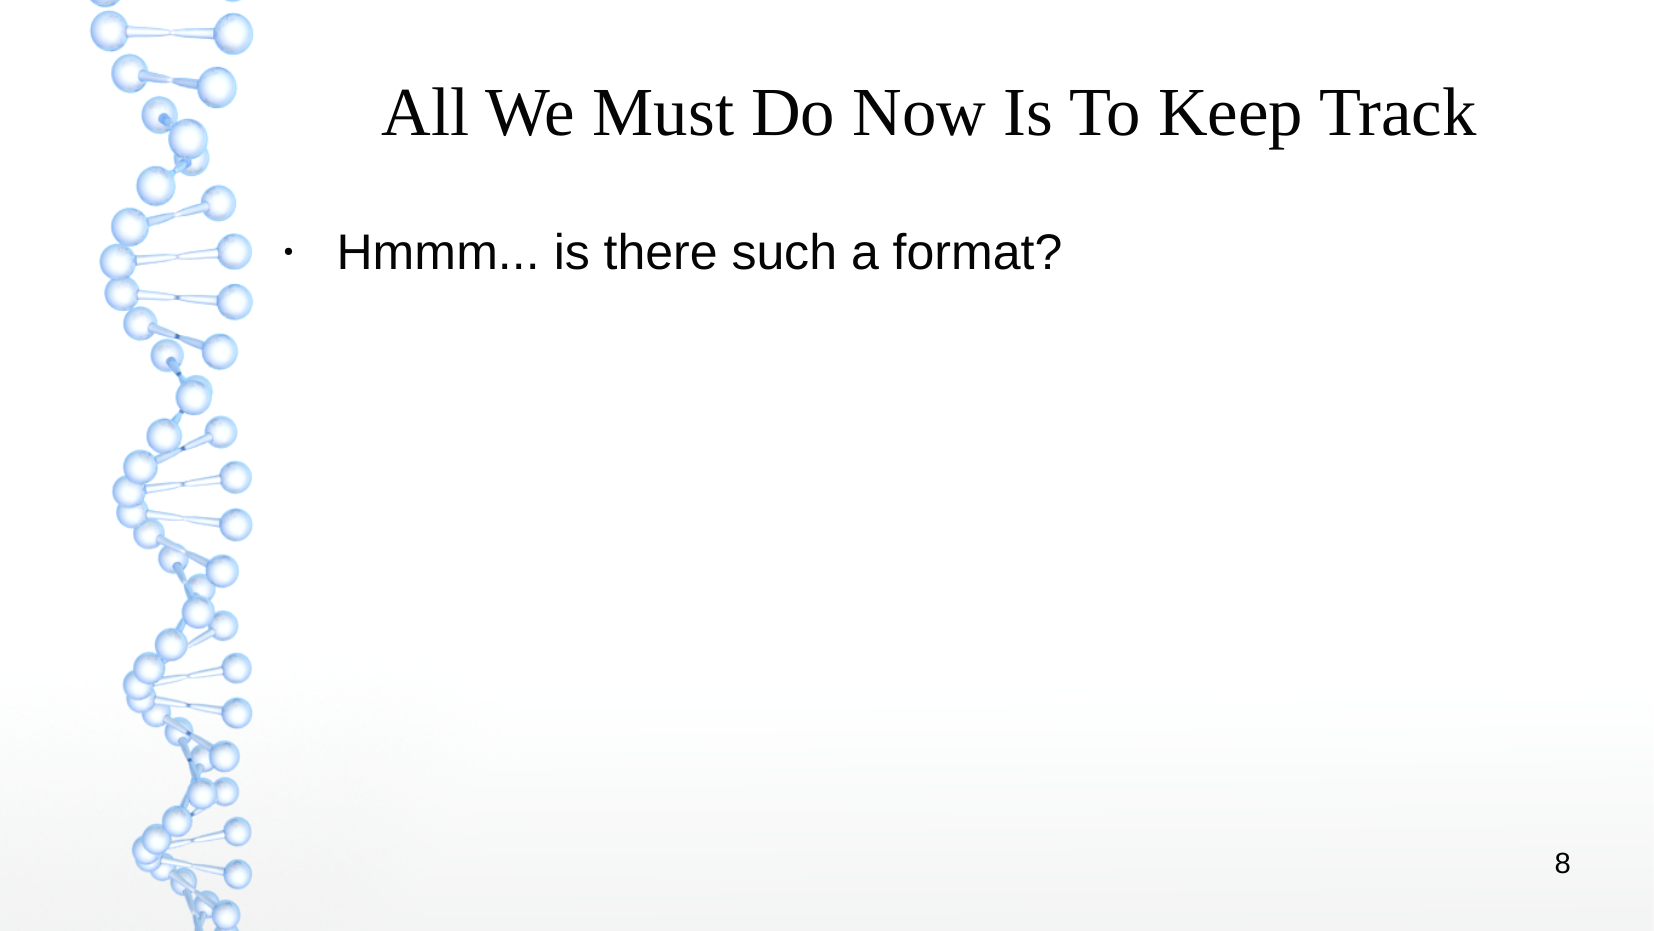

# All We Must Do Now Is To Keep Track
Hmmm... is there such a format?
8